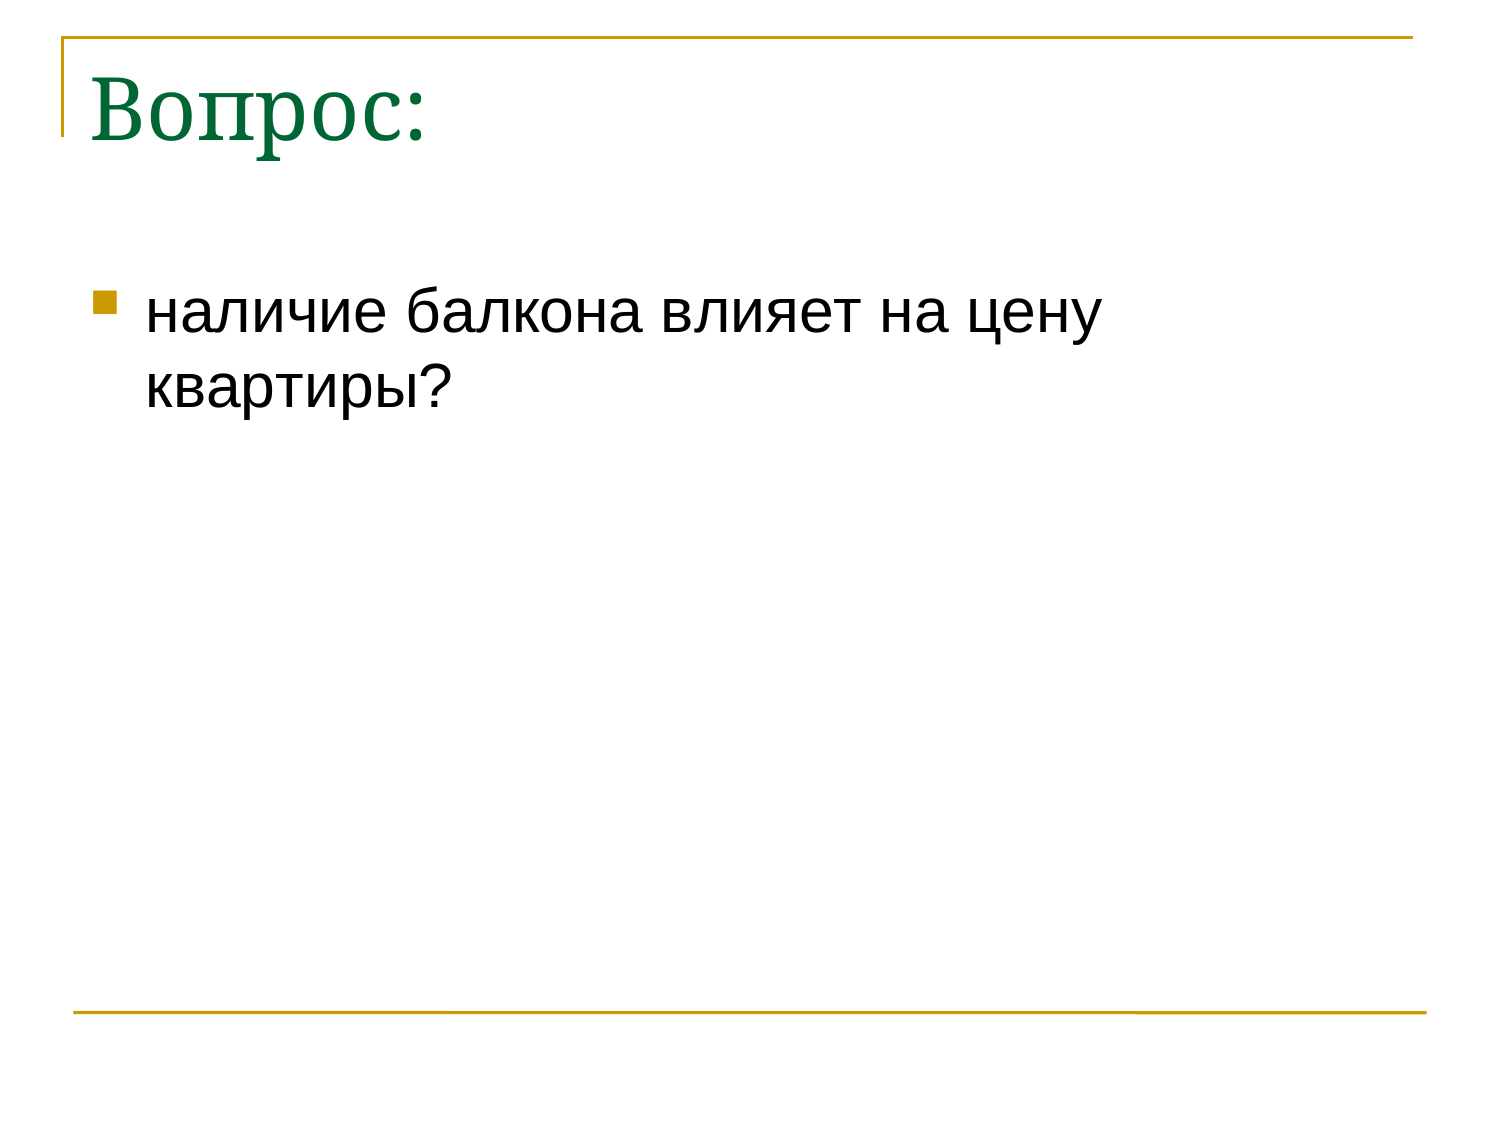

# Вопрос:
наличие балкона влияет на цену квартиры?